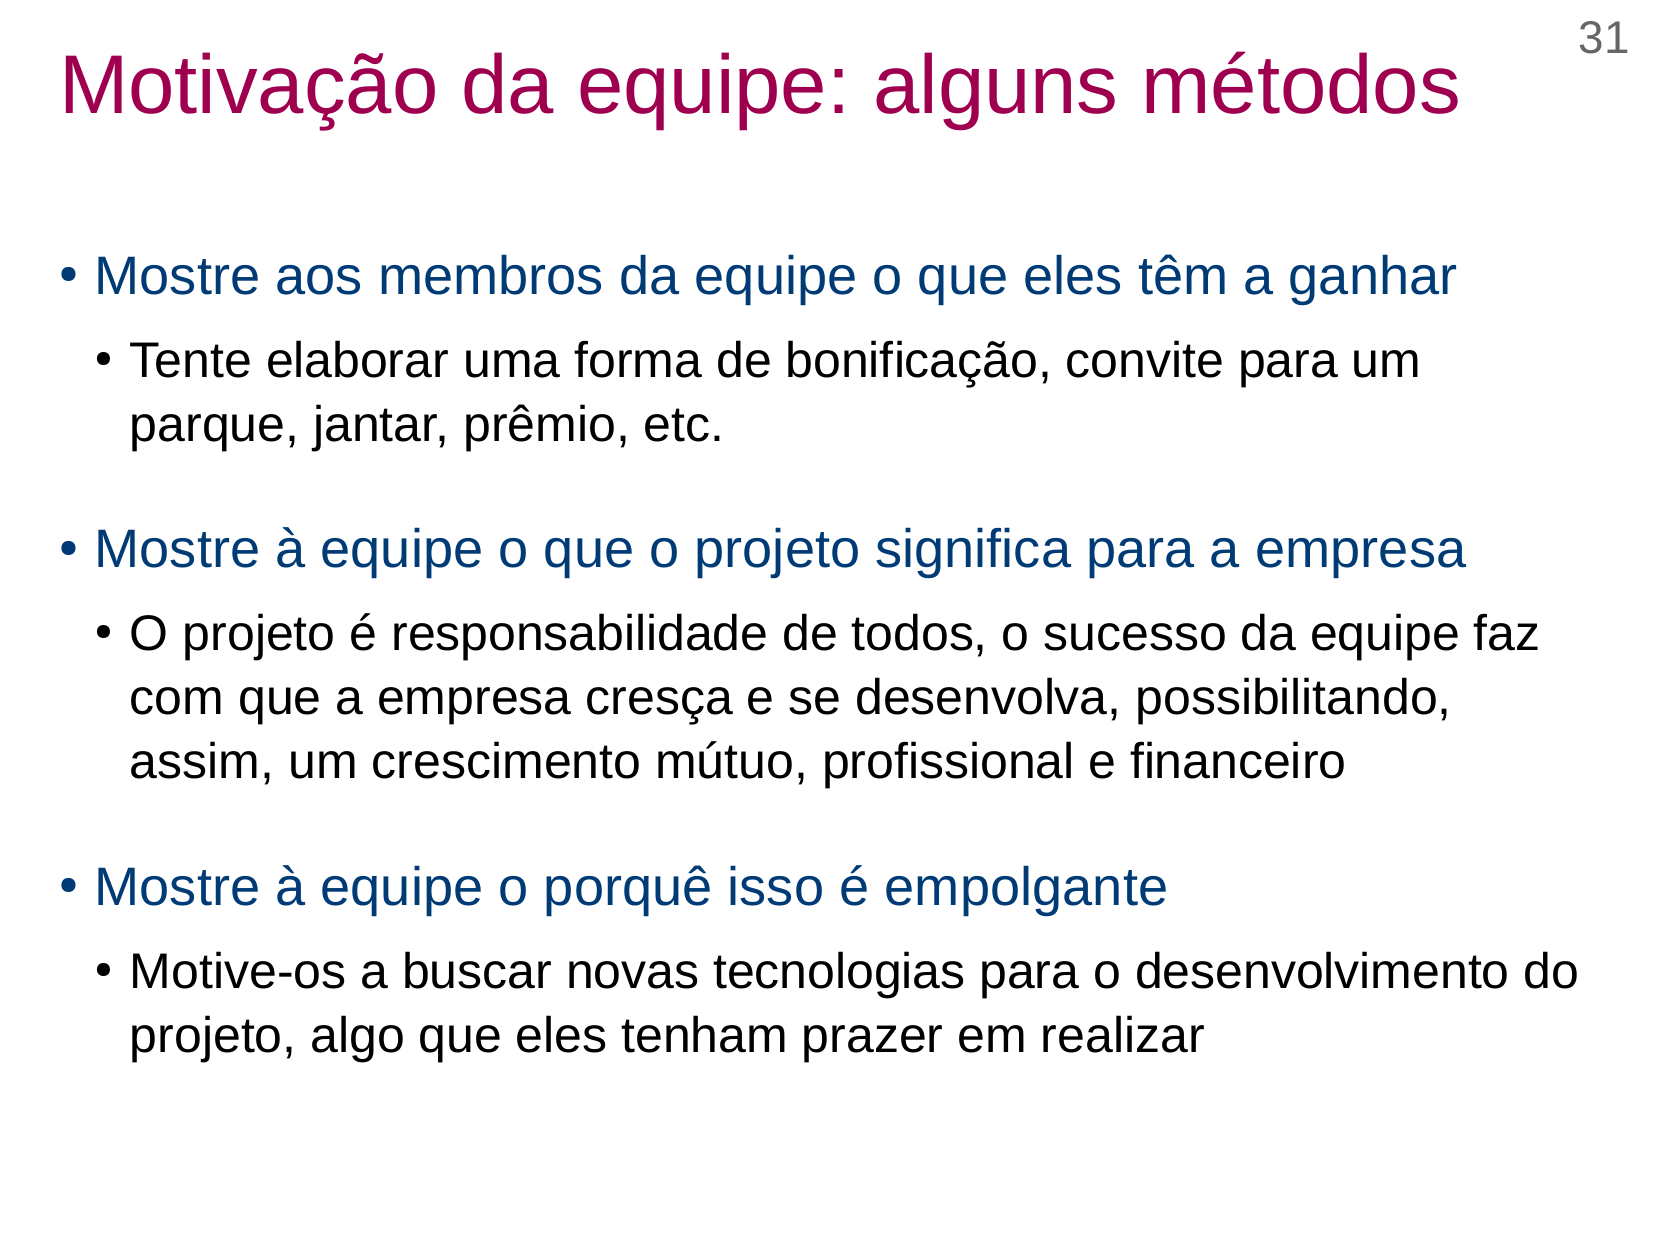

31
# Motivação da equipe: alguns métodos
Mostre aos membros da equipe o que eles têm a ganhar
Tente elaborar uma forma de bonificação, convite para um parque, jantar, prêmio, etc.
Mostre à equipe o que o projeto significa para a empresa
O projeto é responsabilidade de todos, o sucesso da equipe faz com que a empresa cresça e se desenvolva, possibilitando, assim, um crescimento mútuo, profissional e financeiro
Mostre à equipe o porquê isso é empolgante
Motive-os a buscar novas tecnologias para o desenvolvimento do projeto, algo que eles tenham prazer em realizar